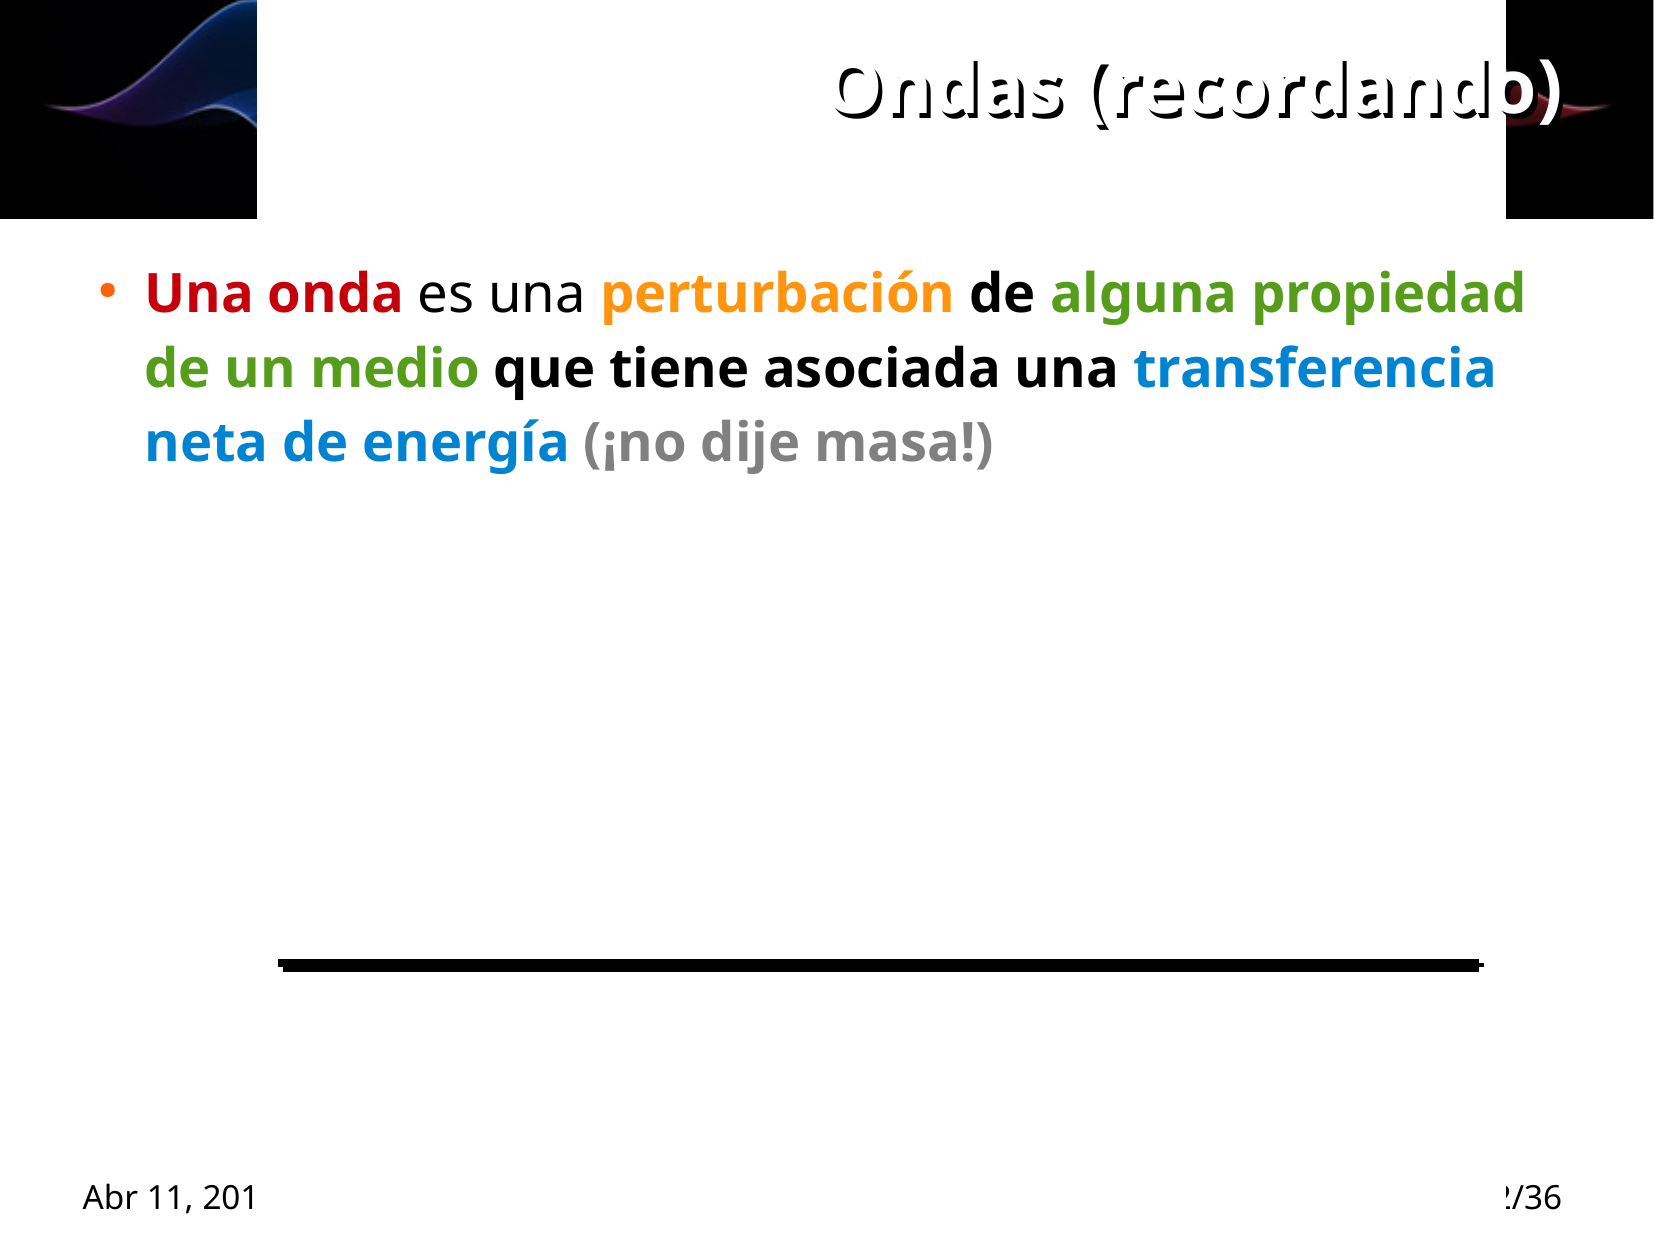

# Ondas (recordando)
Una onda es una perturbación de alguna propiedad de un medio que tiene asociada una transferencia neta de energía (¡no dije masa!)
Abr 11, 2017
H. Asorey - Moderna A 2017 - U03C01
12